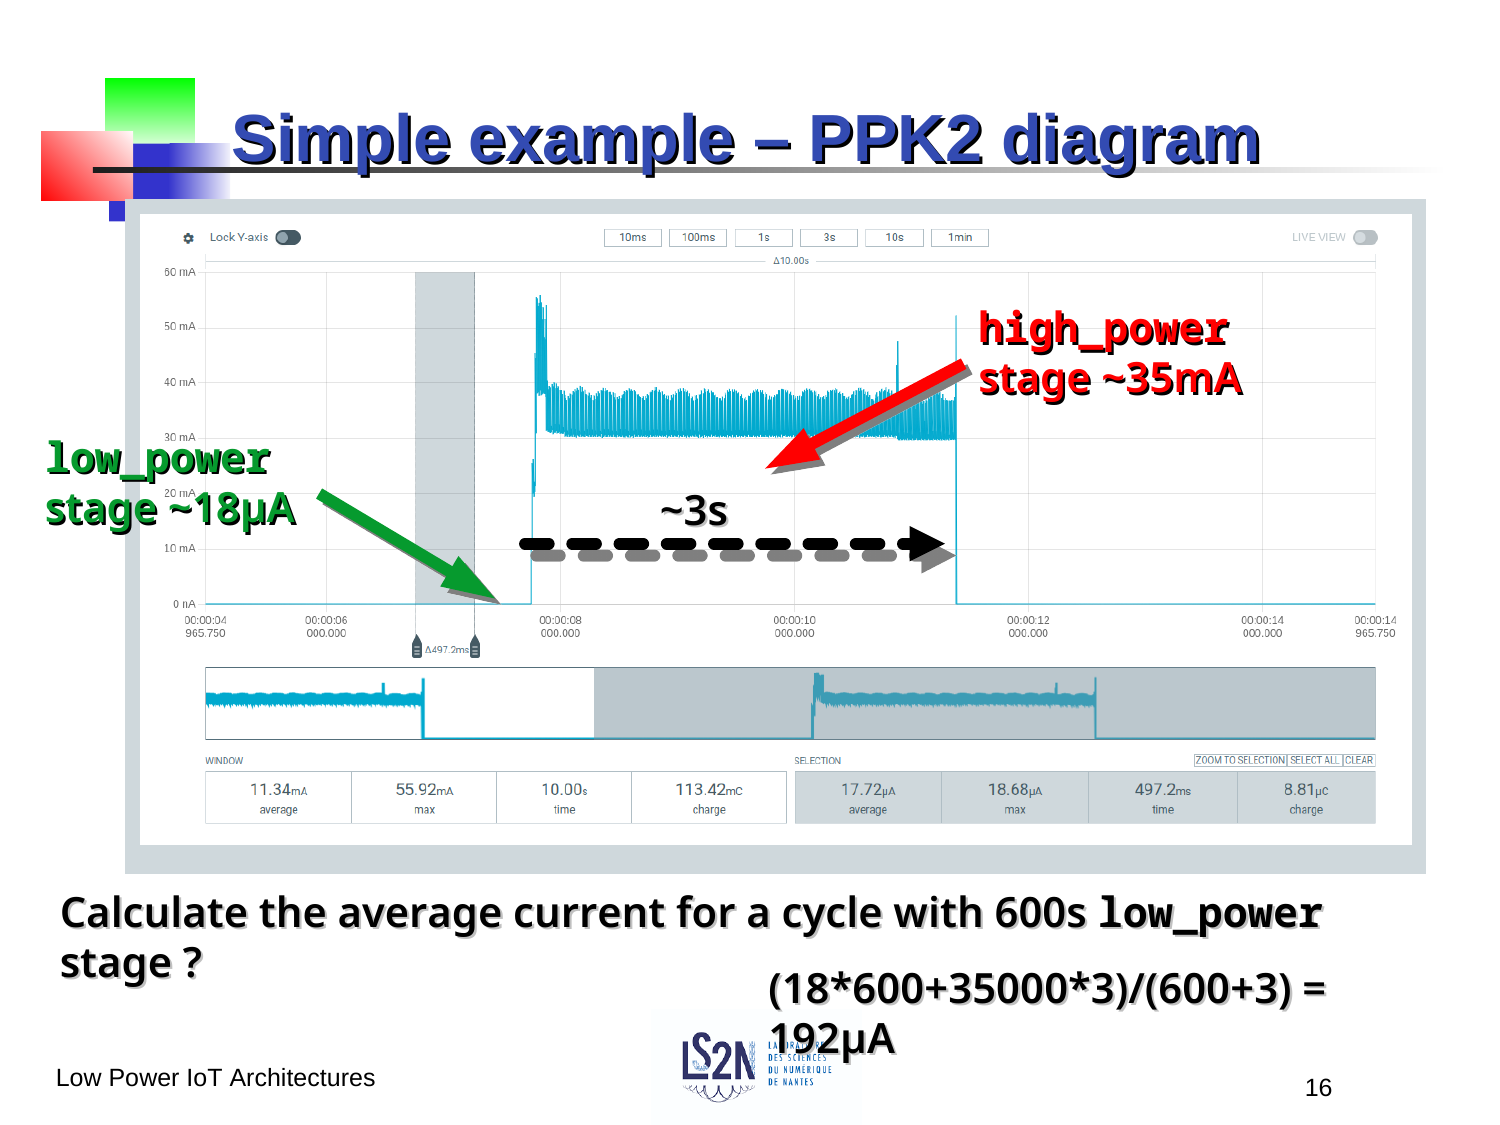

# Simple example – PPK2 diagram
high_power stage ~35mA
low_power stage ~18µA
~3s
Calculate the average current for a cycle with 600s low_power stage ?
(18*600+35000*3)/(600+3) = 192µA
16